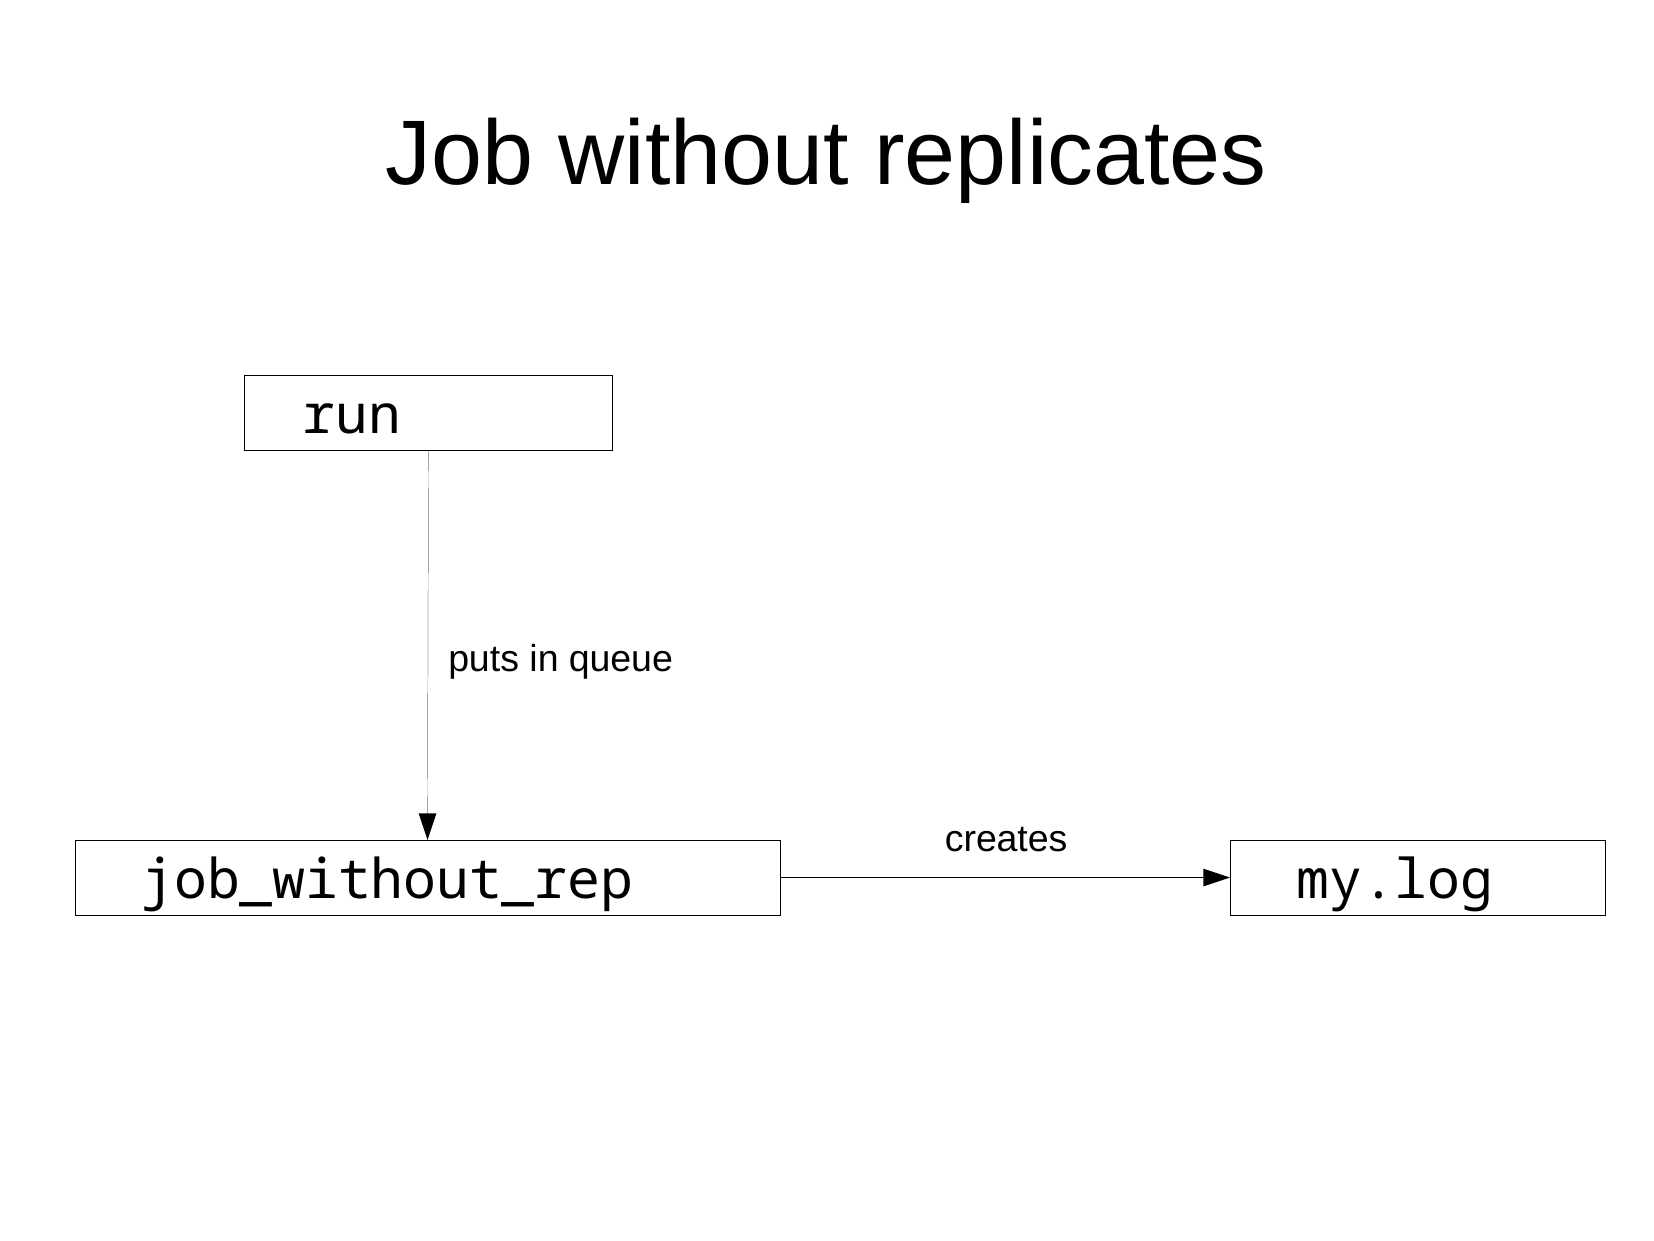

# Job without replicates
run
puts in queue
creates
job_without_rep
my.log